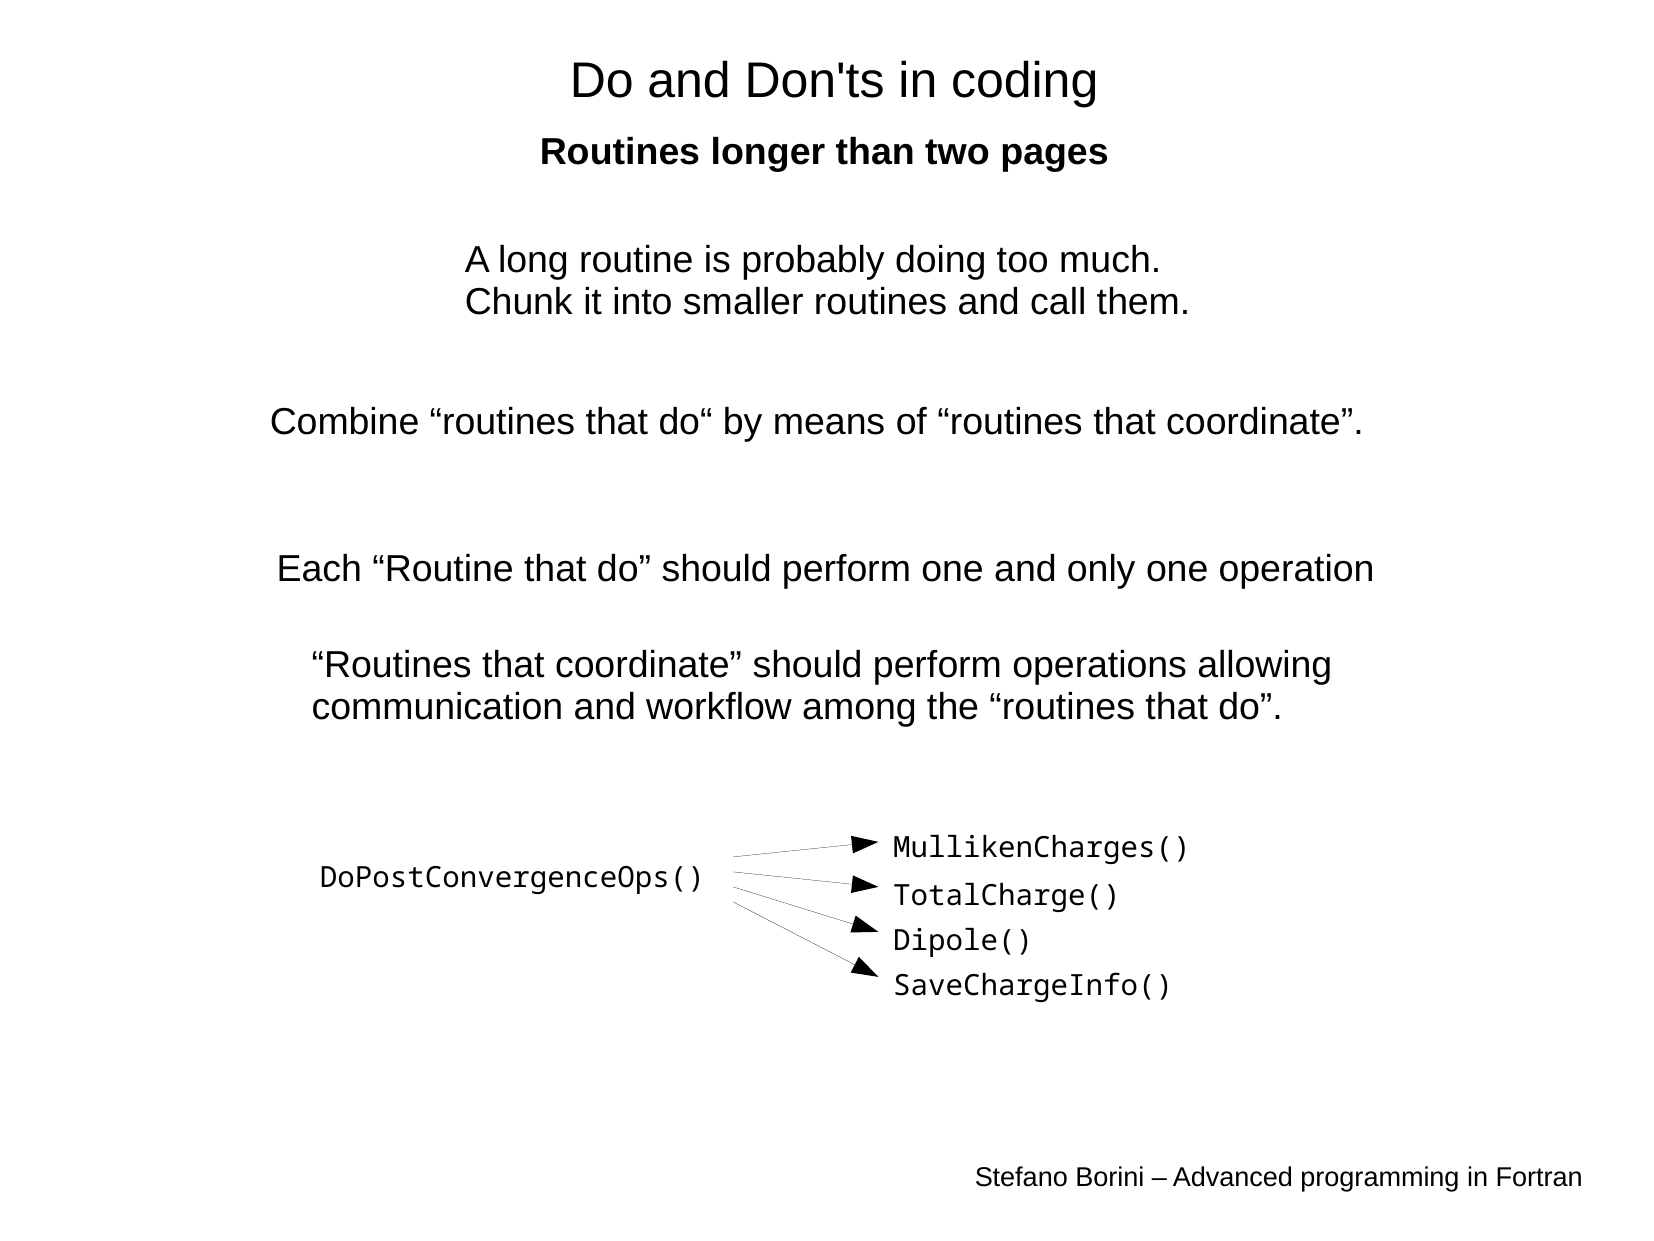

Do and Don'ts in coding
Routines longer than two pages
A long routine is probably doing too much.
Chunk it into smaller routines and call them.
Combine “routines that do“ by means of “routines that coordinate”.
Each “Routine that do” should perform one and only one operation
“Routines that coordinate” should perform operations allowing
communication and workflow among the “routines that do”.
MullikenCharges()
DoPostConvergenceOps()
TotalCharge()
Dipole()
SaveChargeInfo()
Stefano Borini – Advanced programming in Fortran